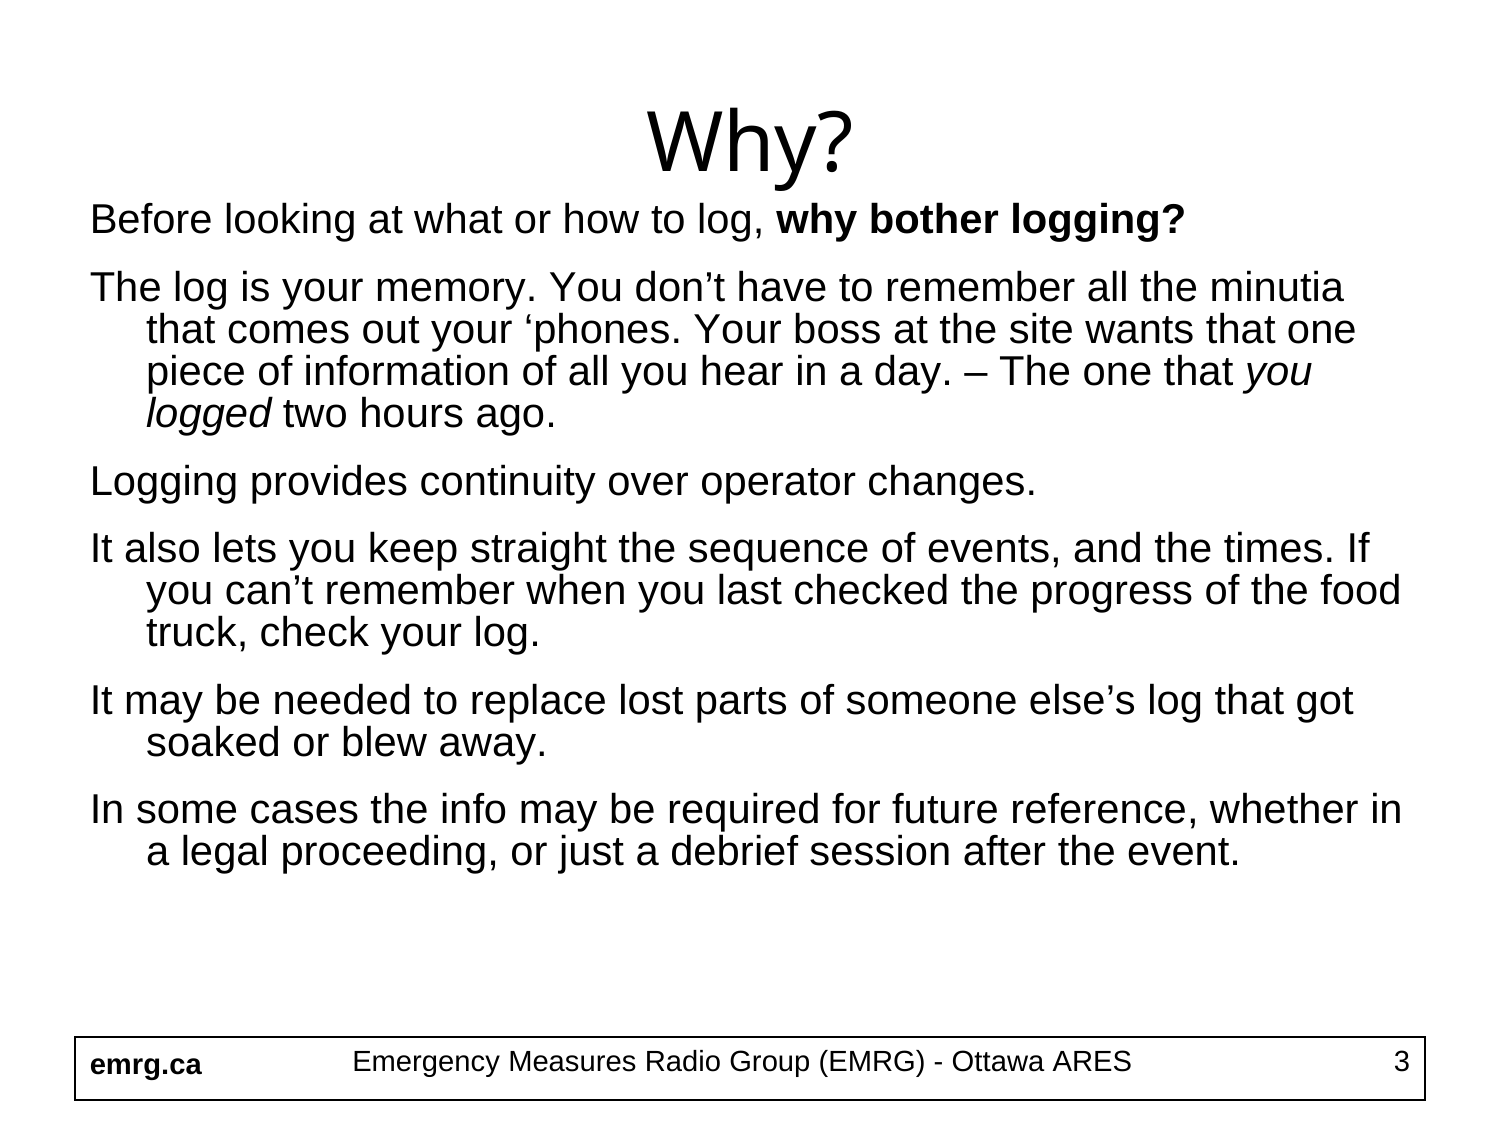

# Why?
Before looking at what or how to log, why bother logging?
The log is your memory. You don’t have to remember all the minutia that comes out your ‘phones. Your boss at the site wants that one piece of information of all you hear in a day. – The one that you logged two hours ago.
Logging provides continuity over operator changes.
It also lets you keep straight the sequence of events, and the times. If you can’t remember when you last checked the progress of the food truck, check your log.
It may be needed to replace lost parts of someone else’s log that got soaked or blew away.
In some cases the info may be required for future reference, whether in a legal proceeding, or just a debrief session after the event.
Emergency Measures Radio Group (EMRG) - Ottawa ARES
3